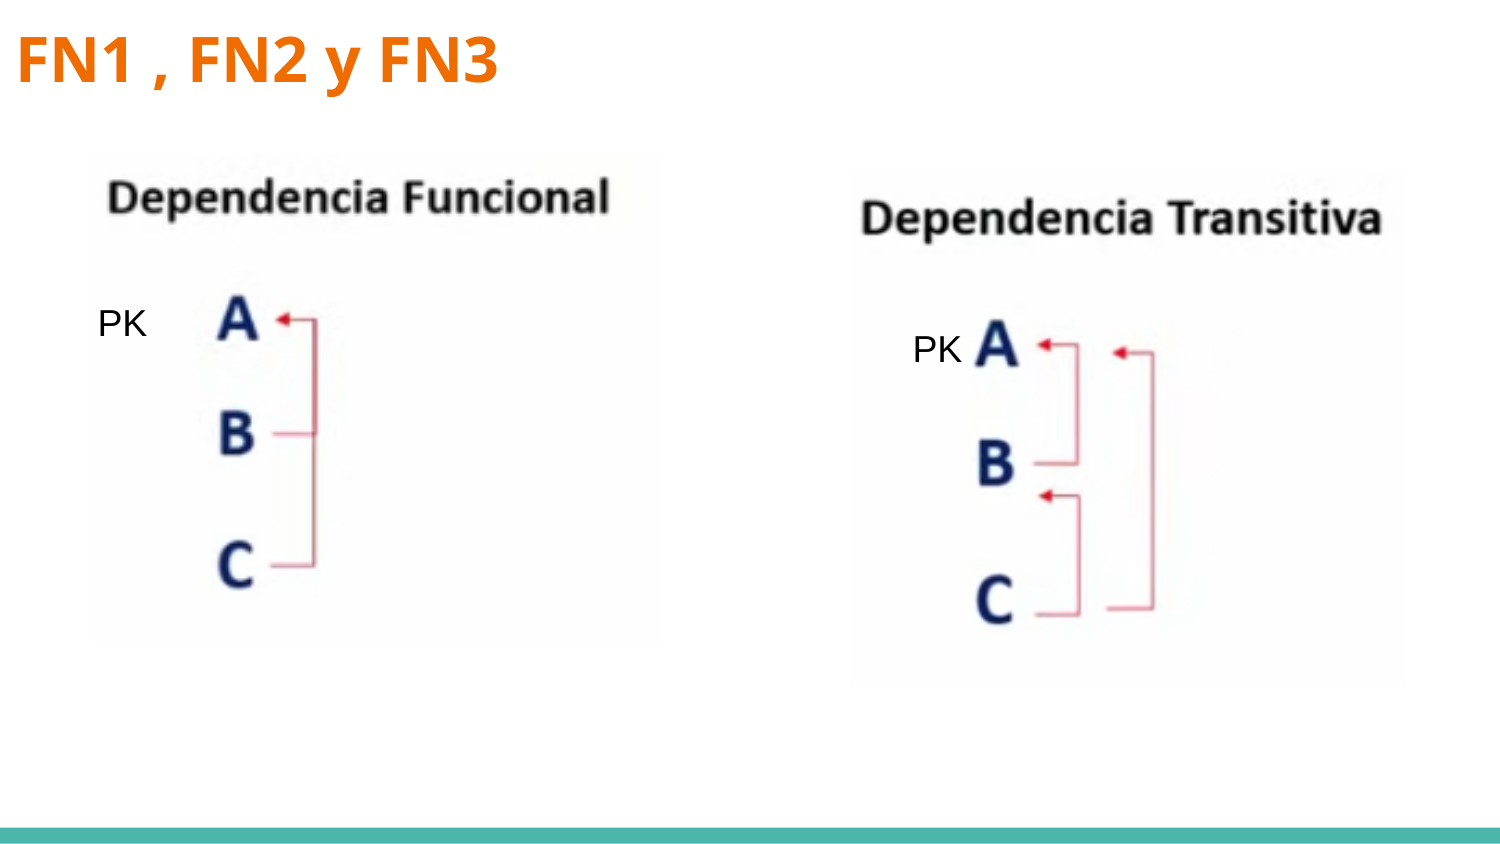

# FN1 , FN2 y FN3
PK
PK